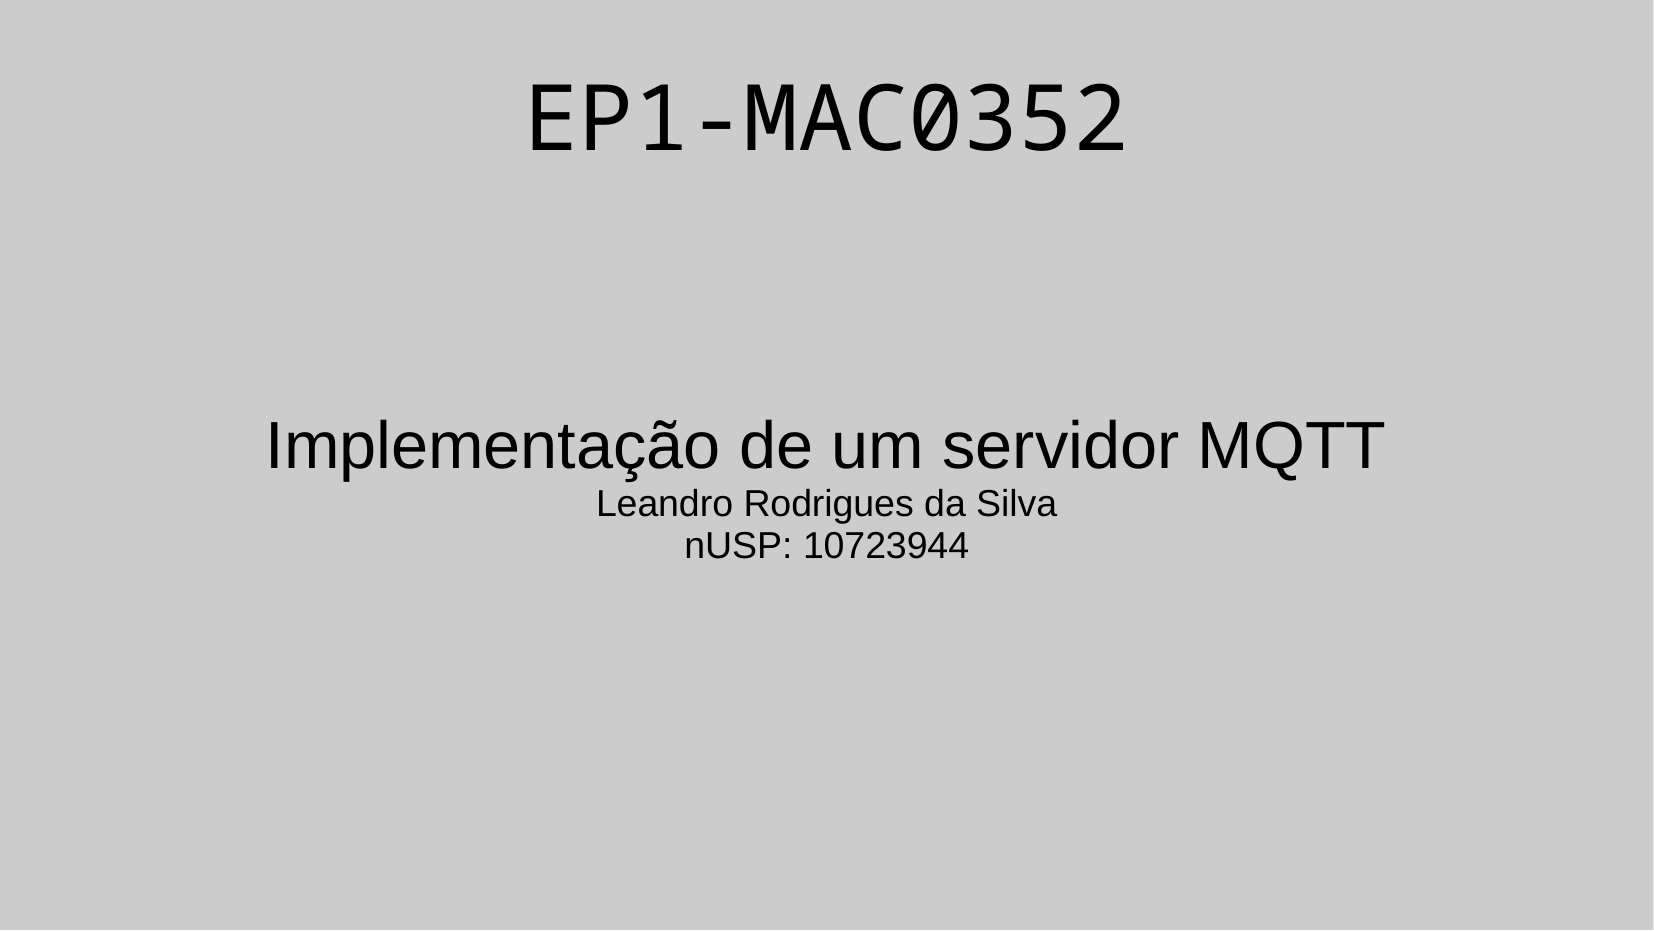

# EP1-MAC0352
Implementação de um servidor MQTT
Leandro Rodrigues da Silva
nUSP: 10723944